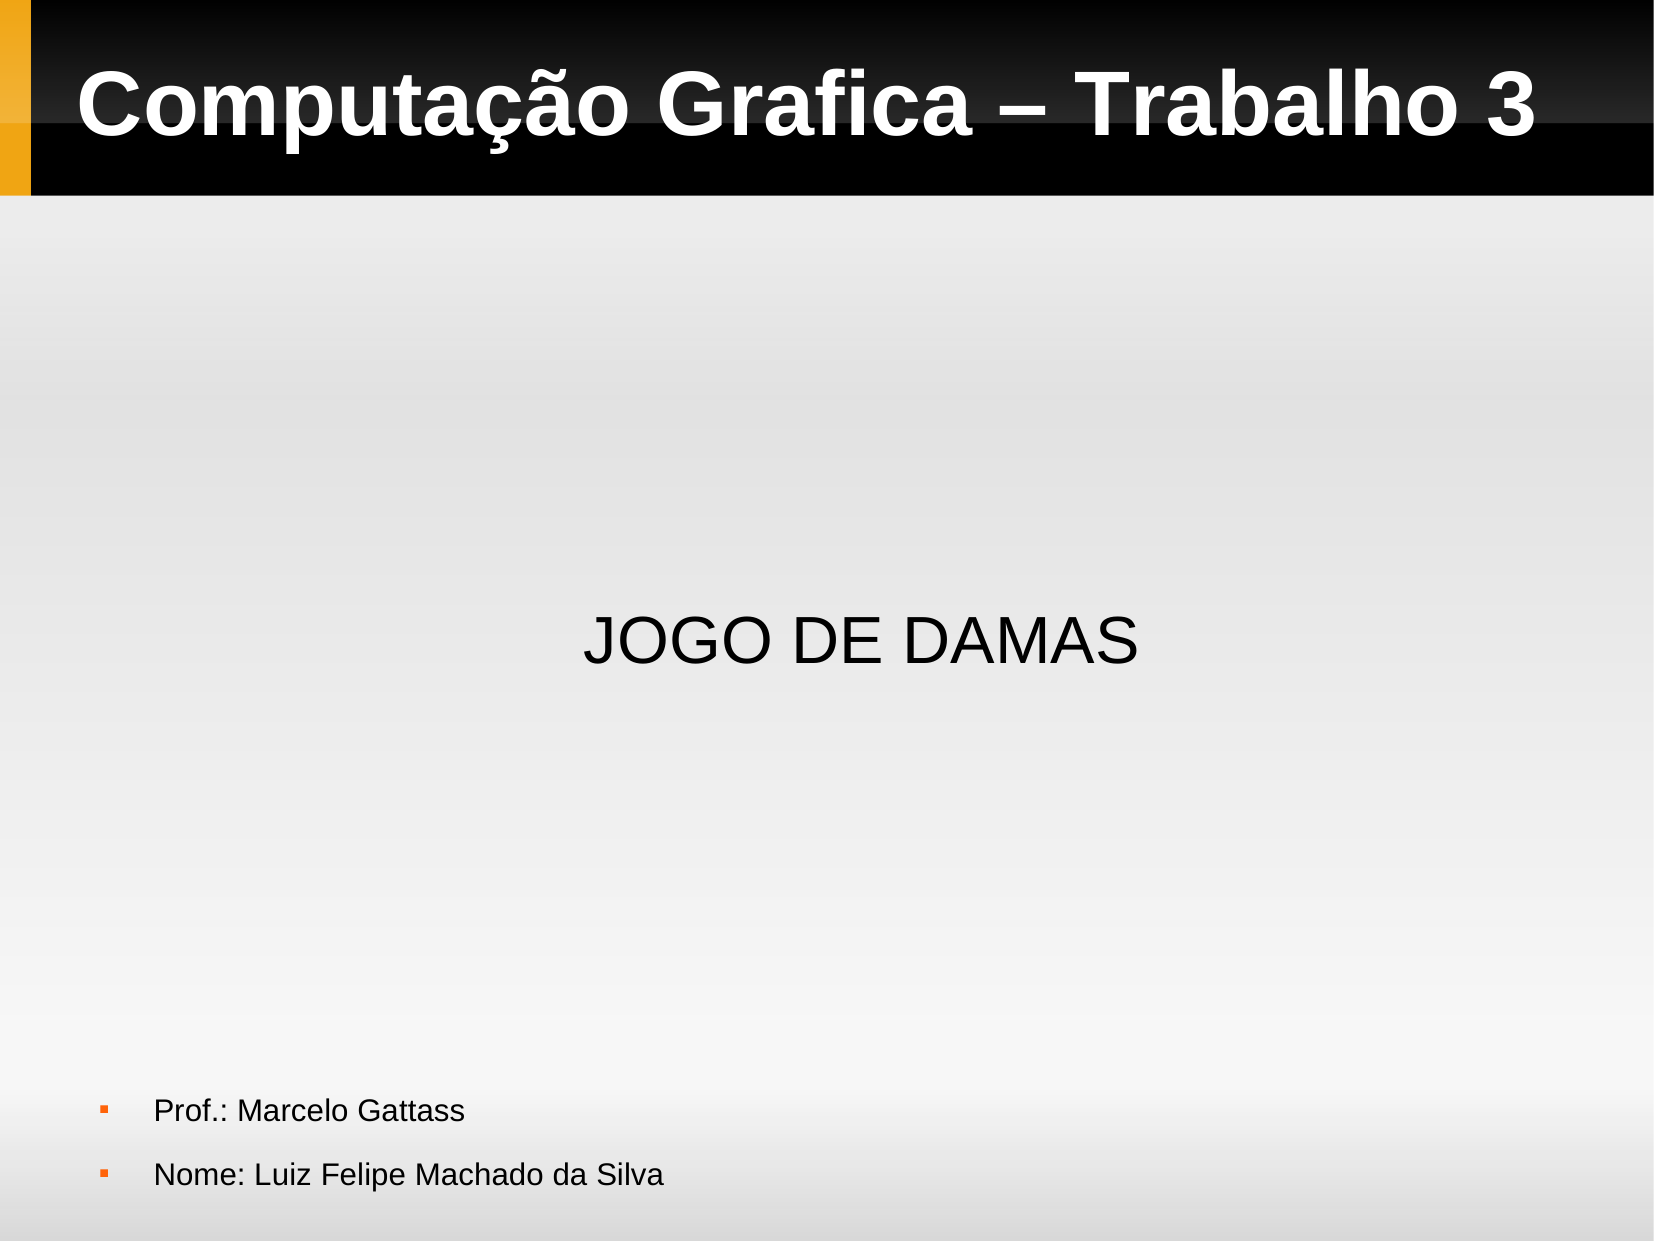

# Computação Grafica – Trabalho 3
JOGO DE DAMAS
Prof.: Marcelo Gattass
Nome: Luiz Felipe Machado da Silva